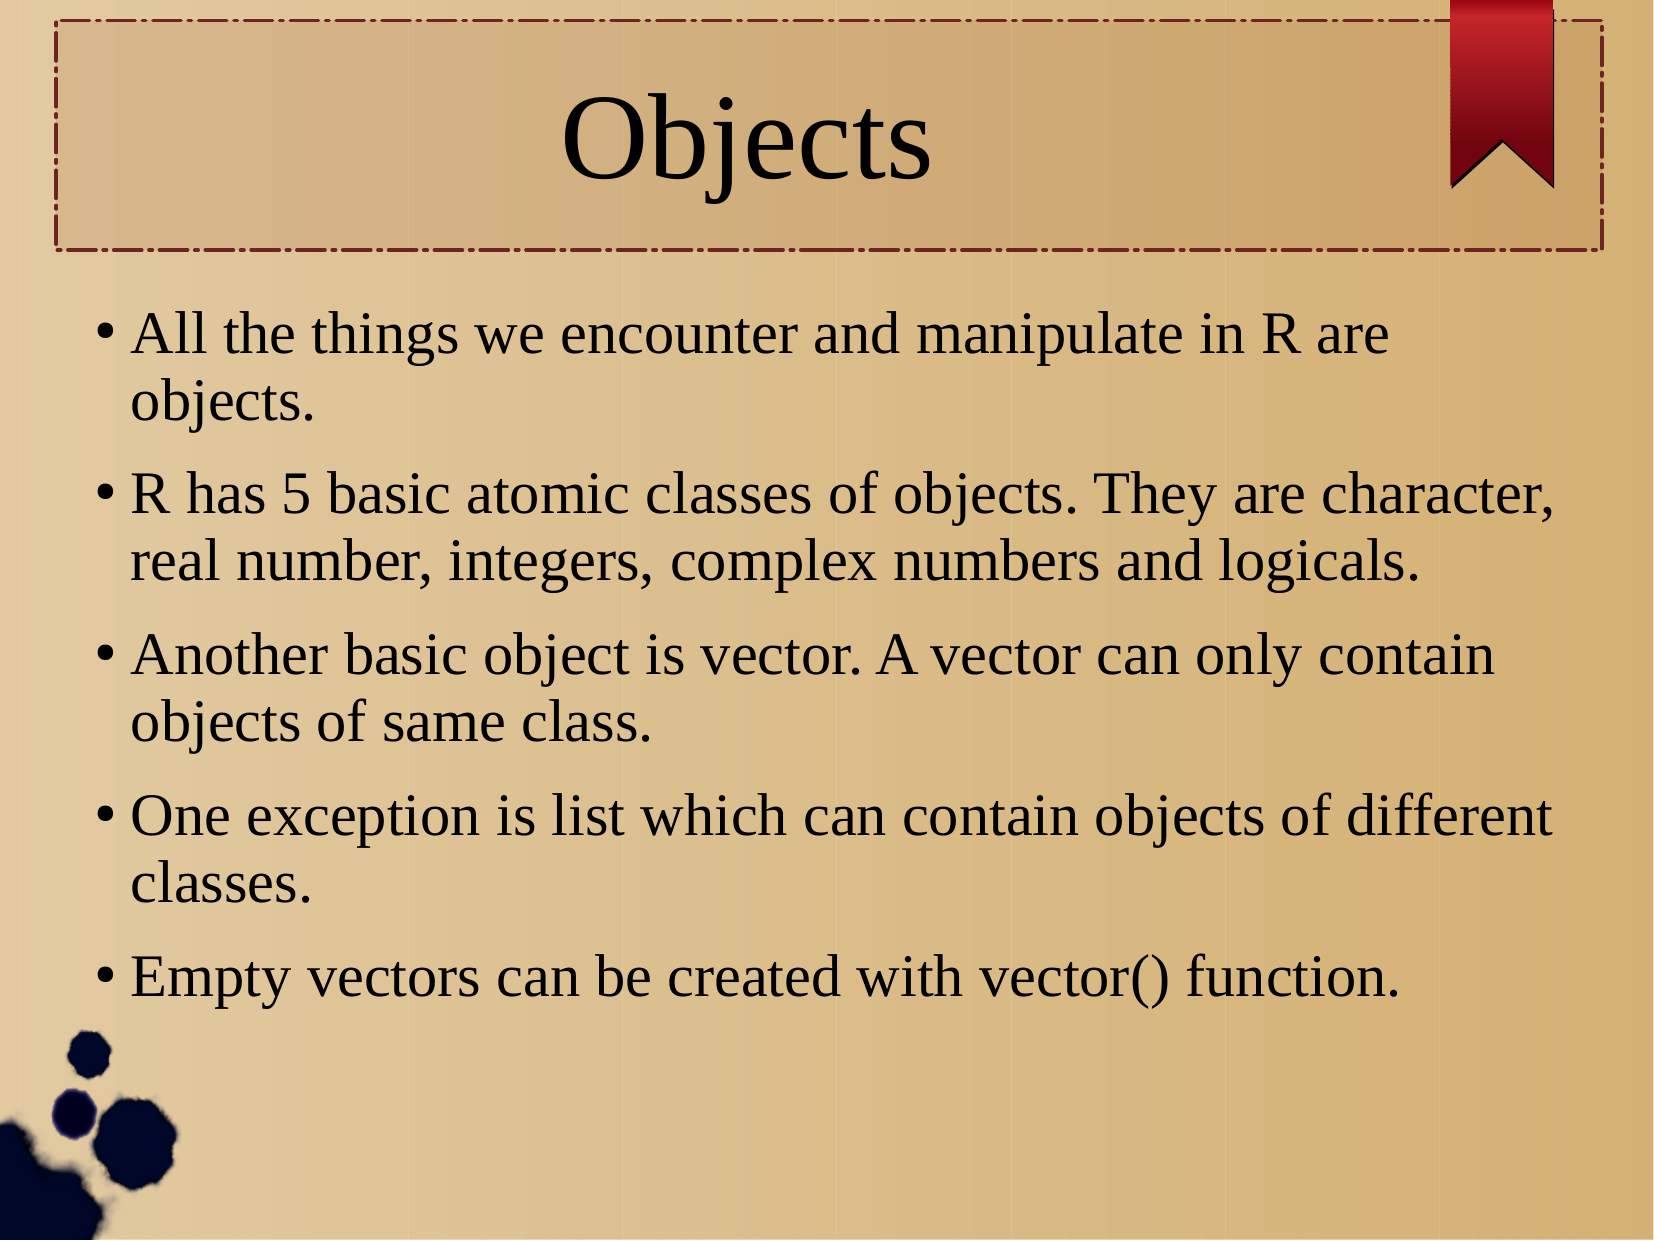

# Objects
All the things we encounter and manipulate in R are objects.
R has 5 basic atomic classes of objects. They are character, real number, integers, complex numbers and logicals.
Another basic object is vector. A vector can only contain objects of same class.
One exception is list which can contain objects of different classes.
Empty vectors can be created with vector() function.